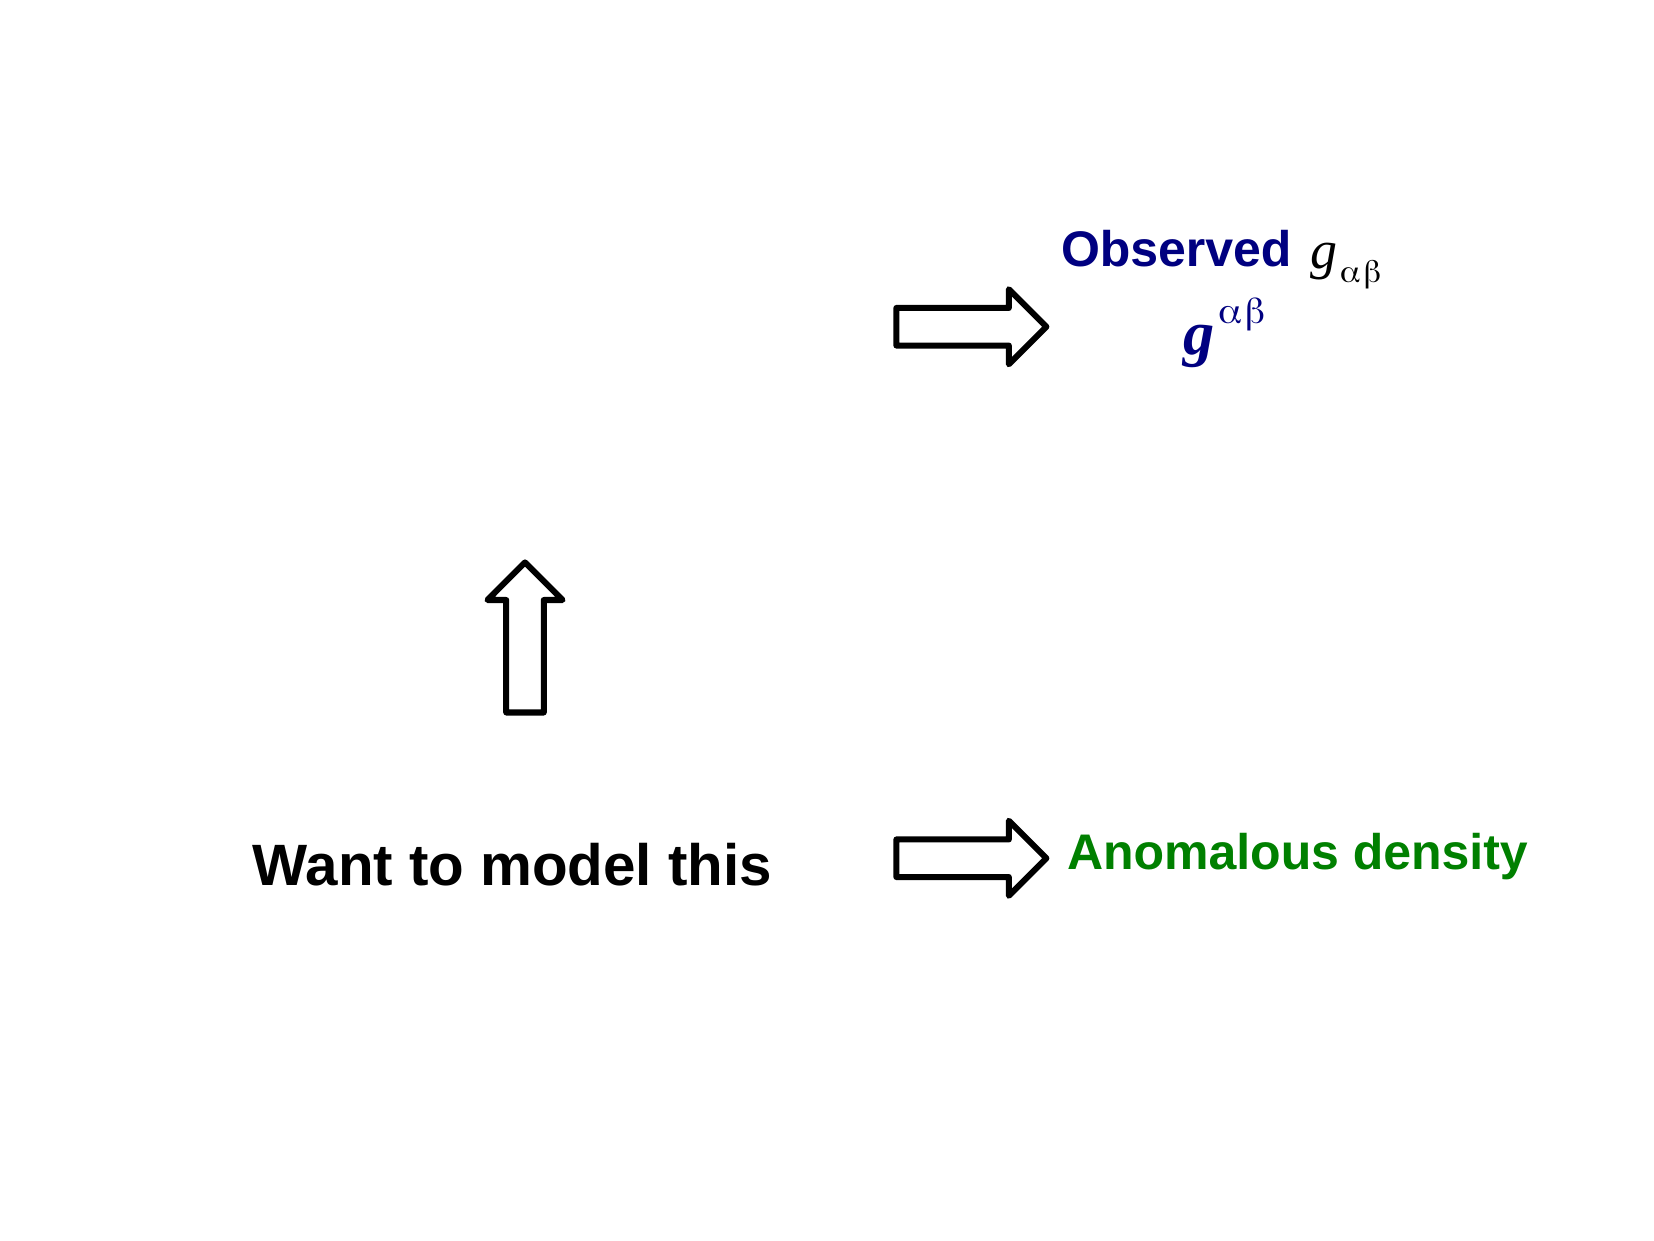

Observed
Anomalous density
Want to model this